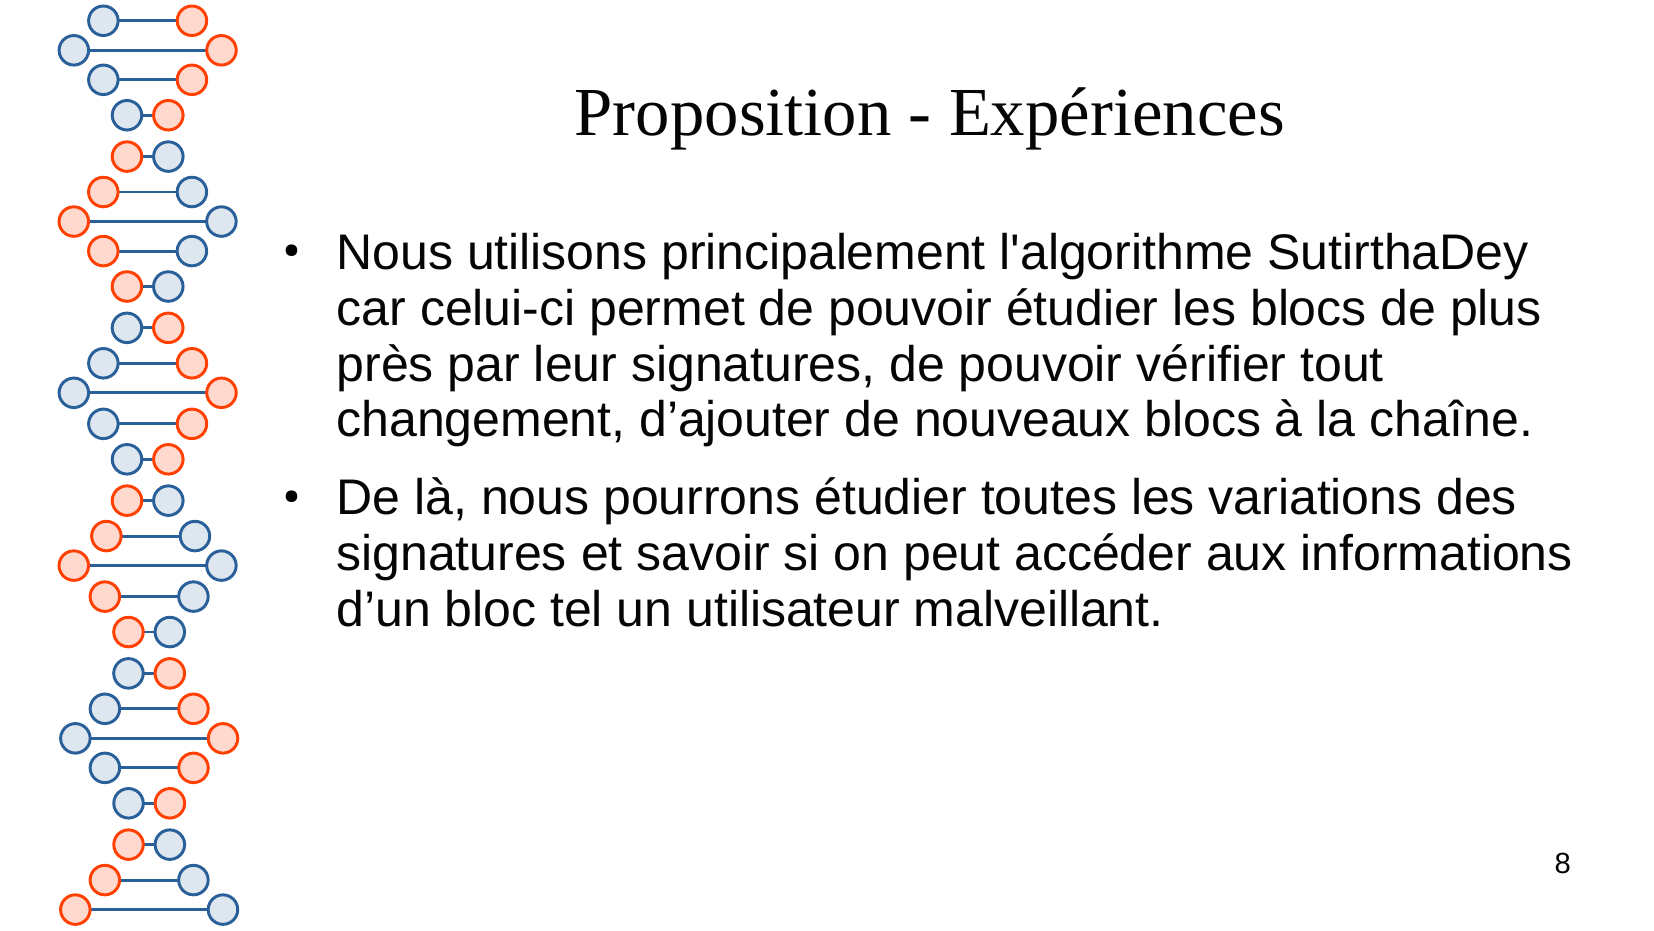

# Proposition - Expériences
Nous utilisons principalement l'algorithme SutirthaDey car celui-ci permet de pouvoir étudier les blocs de plus près par leur signatures, de pouvoir vérifier tout changement, d’ajouter de nouveaux blocs à la chaîne.
De là, nous pourrons étudier toutes les variations des signatures et savoir si on peut accéder aux informations d’un bloc tel un utilisateur malveillant.
8